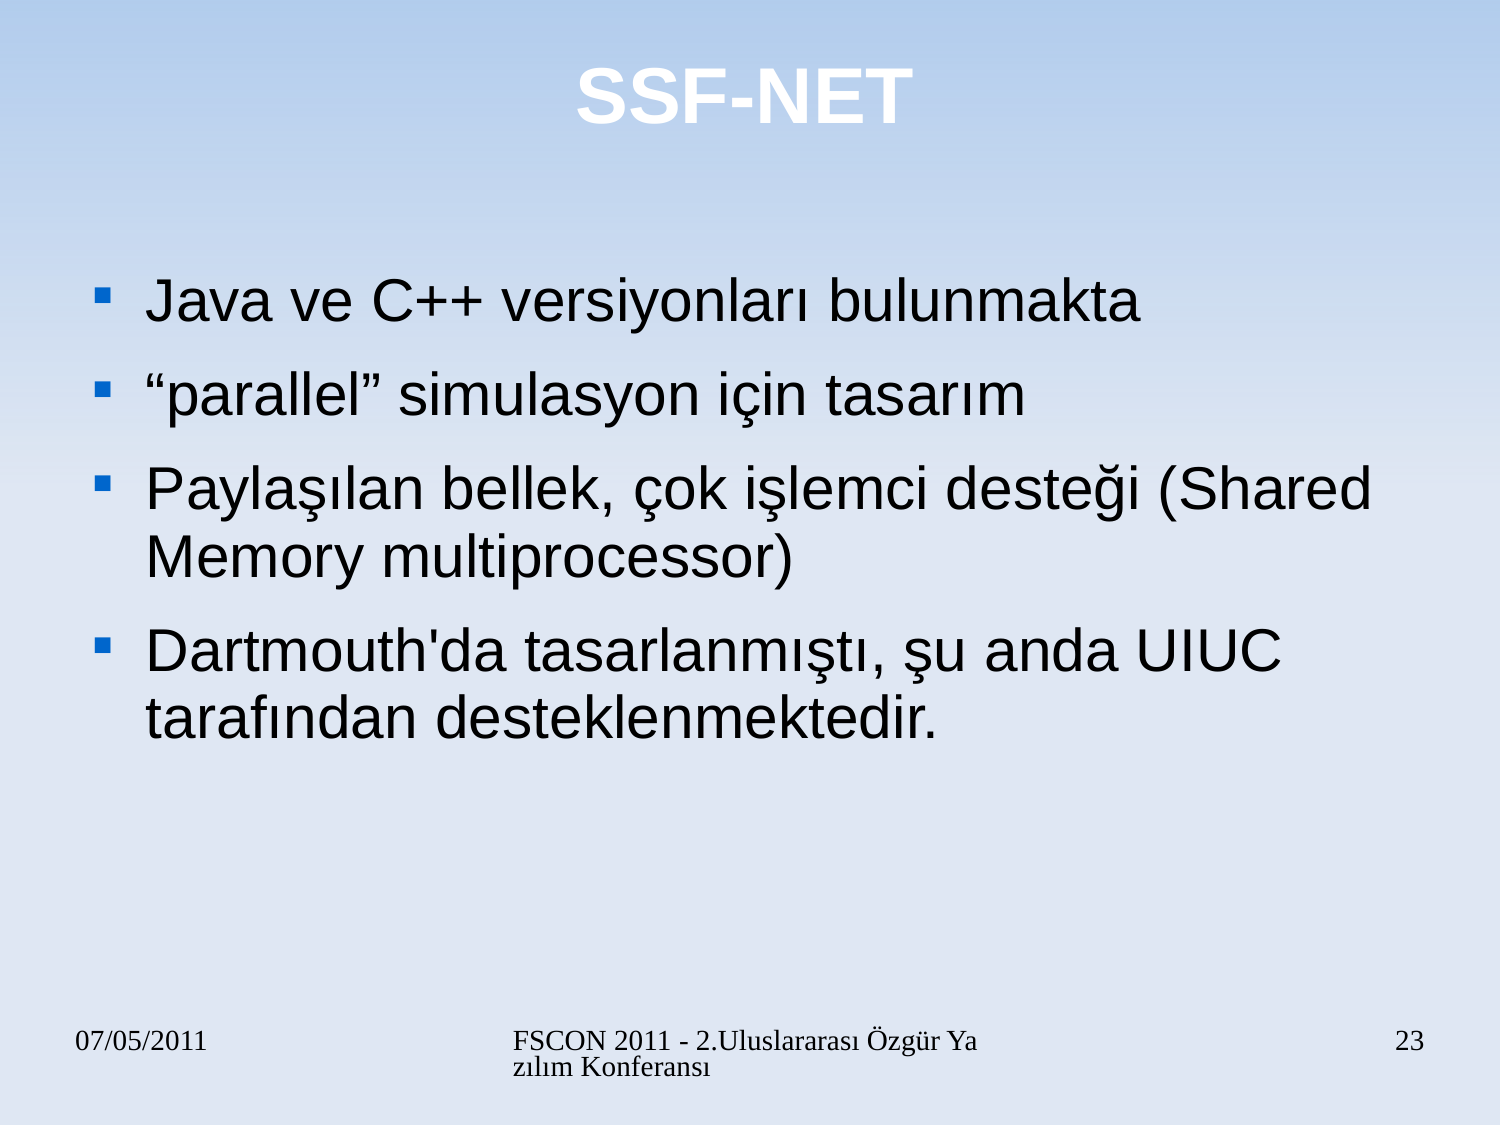

# SSF-NET
Java ve C++ versiyonları bulunmakta
“parallel” simulasyon için tasarım
Paylaşılan bellek, çok işlemci desteği (Shared Memory multiprocessor)
Dartmouth'da tasarlanmıştı, şu anda UIUC tarafından desteklenmektedir.
07/05/2011
FSCON 2011 - 2.Uluslararası Özgür Yazılım Konferansı
23